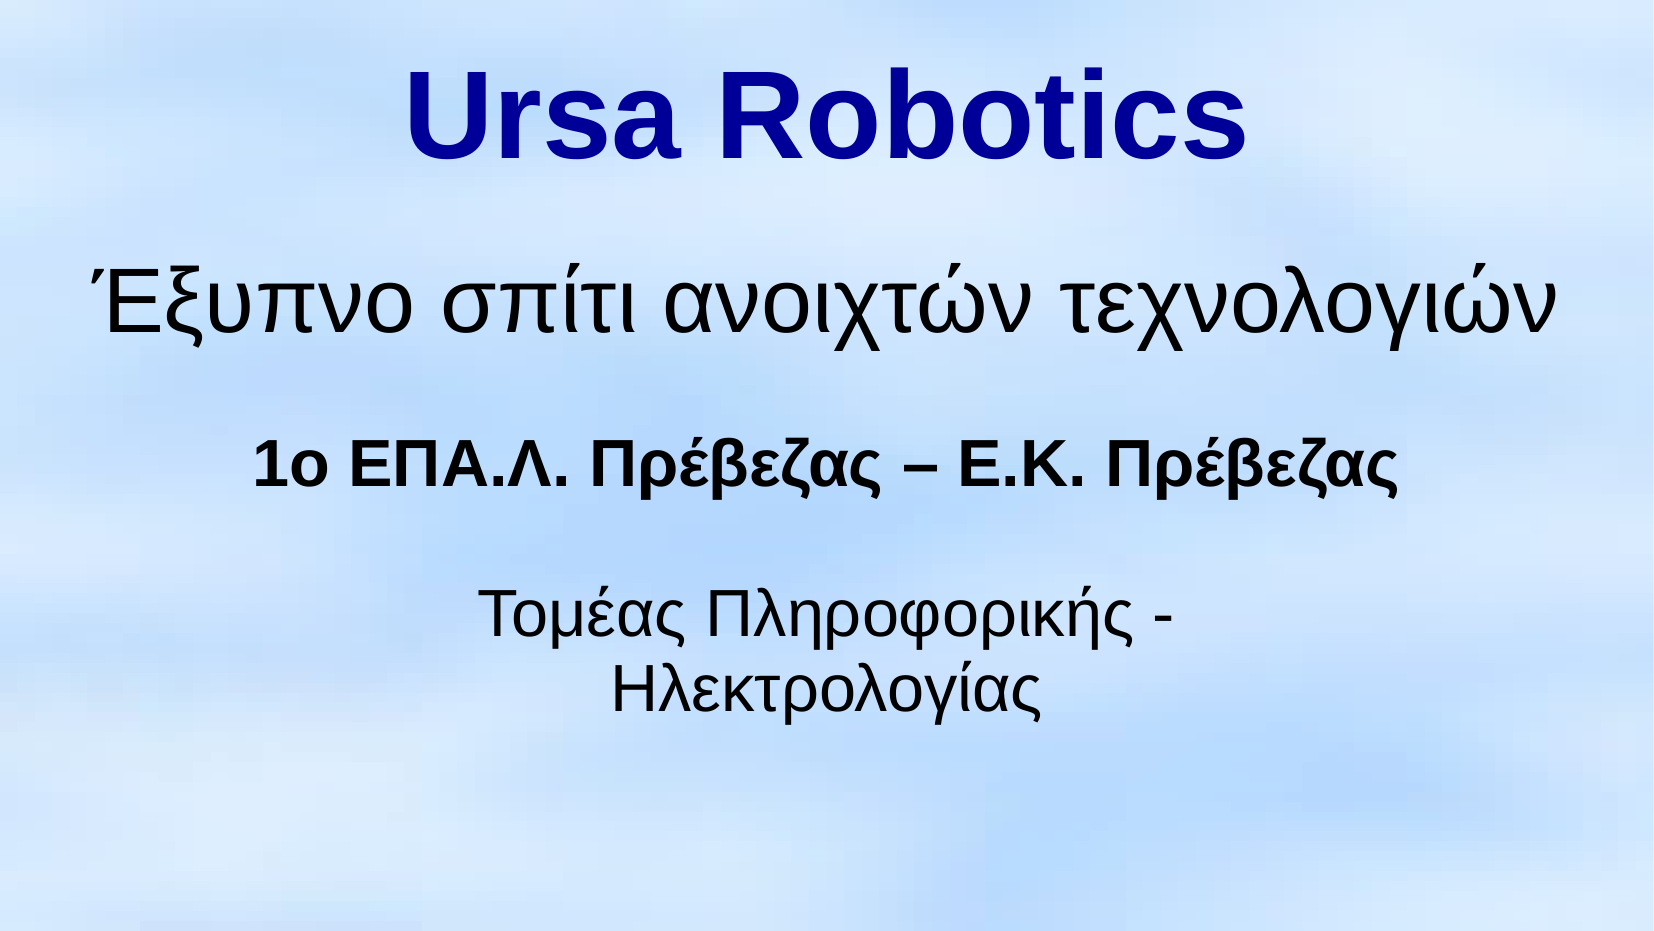

# Ursa Robotics
Έξυπνο σπίτι ανοιχτών τεχνολογιών
1ο ΕΠΑ.Λ. Πρέβεζας – Ε.Κ. Πρέβεζας
Τομέας Πληροφορικής -
Ηλεκτρολογίας